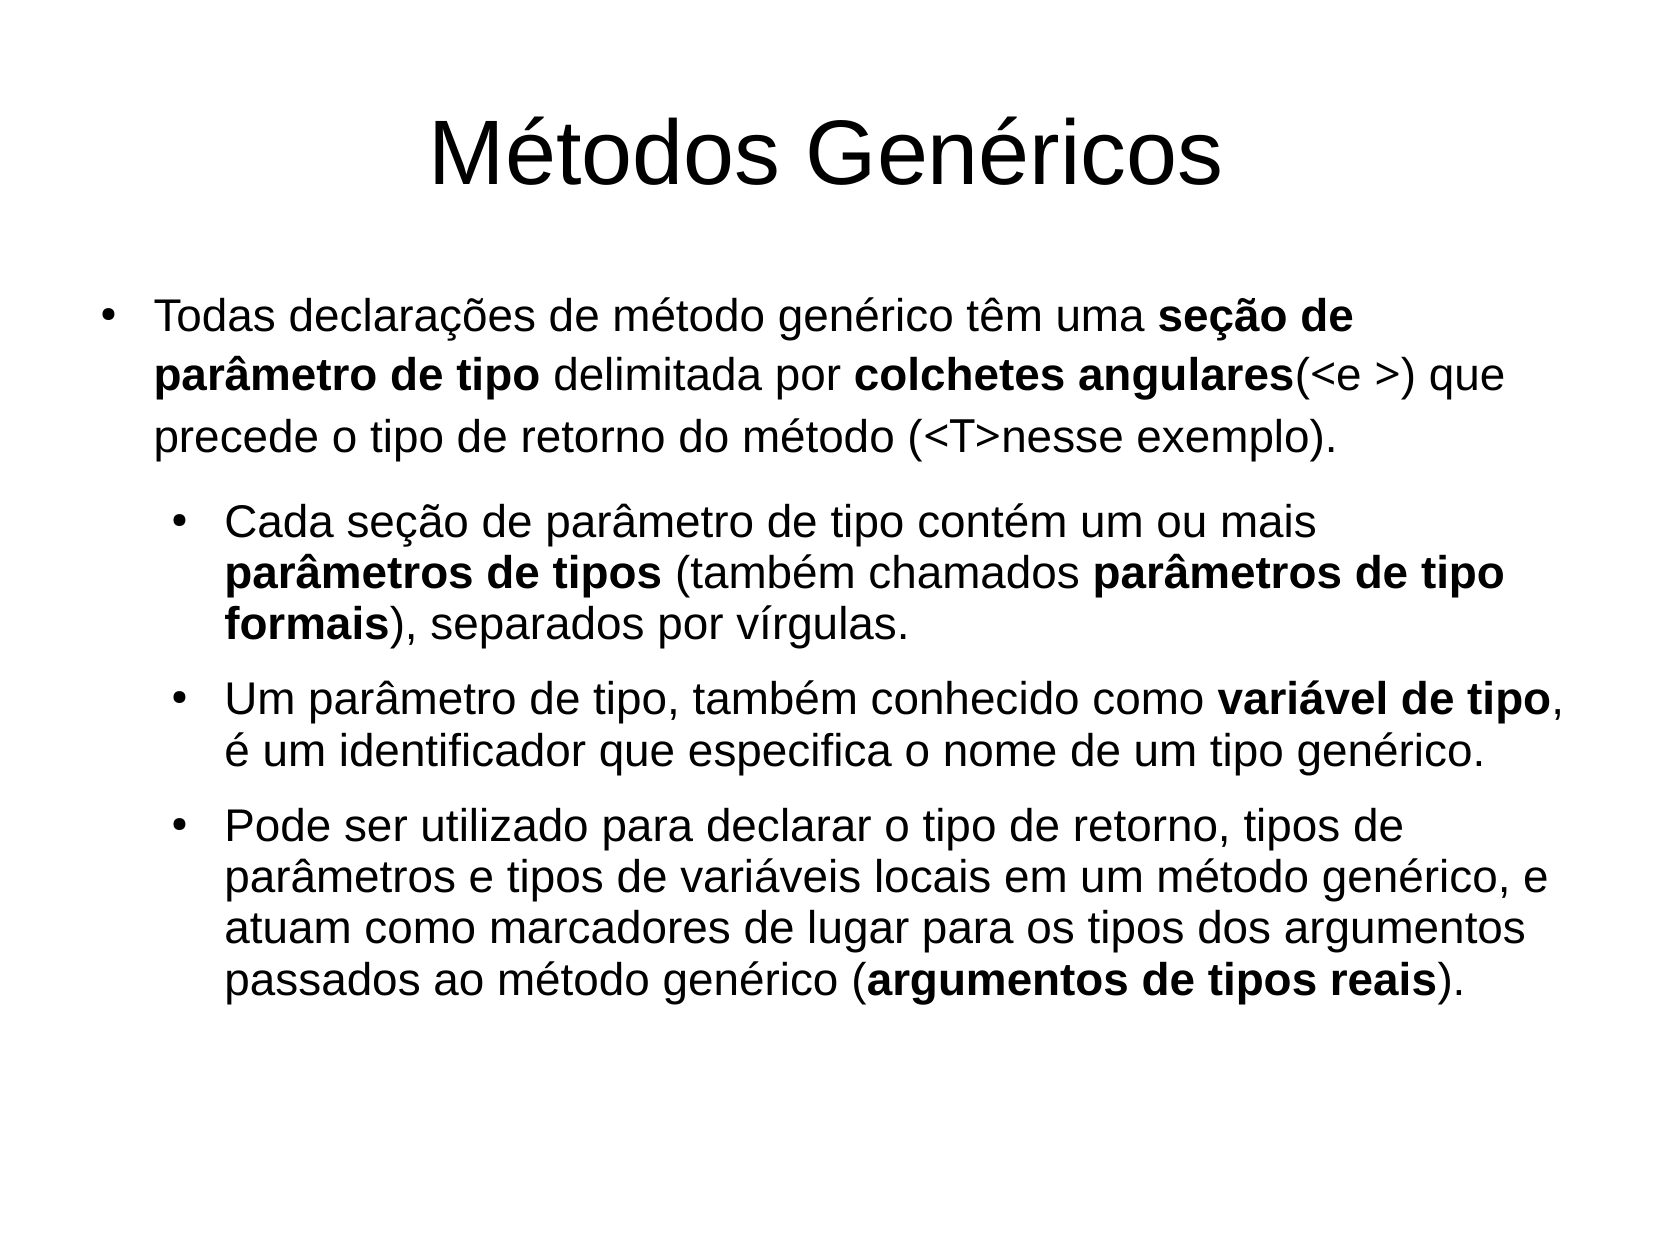

# Métodos Genéricos
Todas declarações de método genérico têm uma seção de parâmetro de tipo delimitada por colchetes angulares(<e >) que precede o tipo de retorno do método (<T>nesse exemplo).
Cada seção de parâmetro de tipo contém um ou mais parâmetros de tipos (também chamados parâmetros de tipo formais), separados por vírgulas.
Um parâmetro de tipo, também conhecido como variável de tipo, é um identificador que especifica o nome de um tipo genérico.
Pode ser utilizado para declarar o tipo de retorno, tipos de parâmetros e tipos de variáveis locais em um método genérico, e atuam como marcadores de lugar para os tipos dos argumentos passados ao método genérico (argumentos de tipos reais).